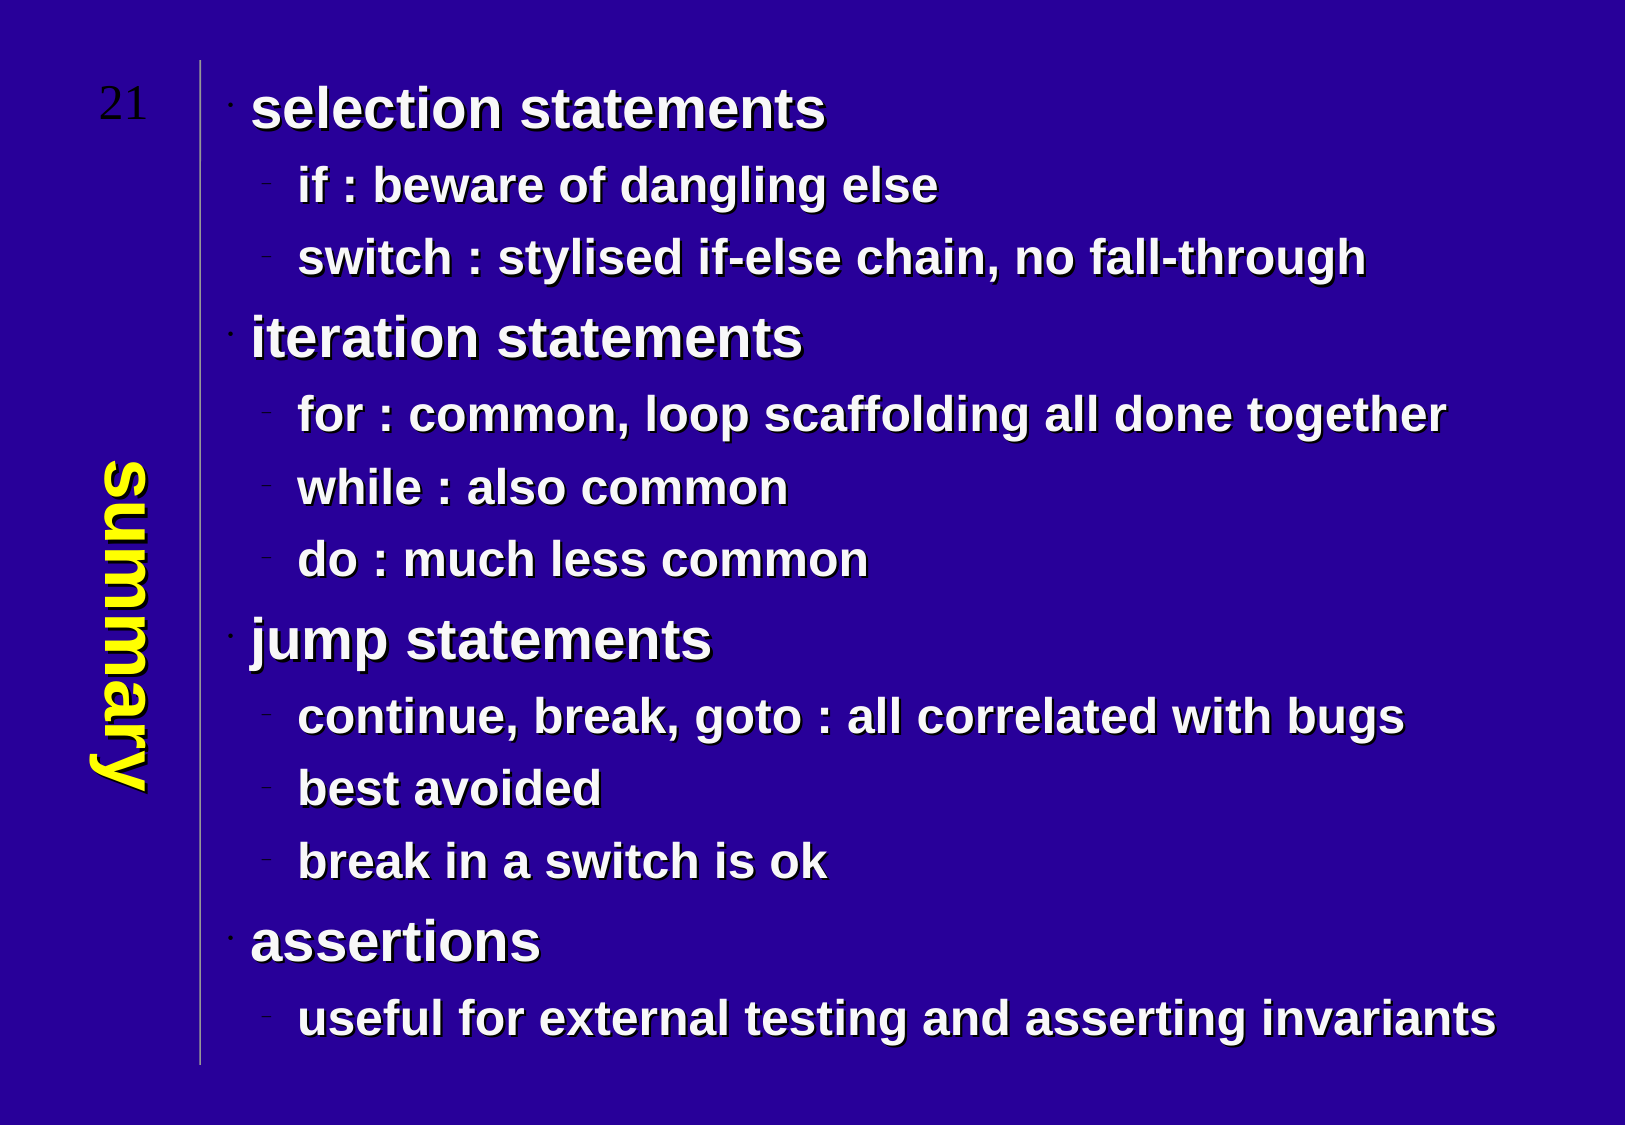

21
 selection statements
if : beware of dangling else
switch : stylised if-else chain, no fall-through
 iteration statements
for : common, loop scaffolding all done together
while : also common
do : much less common
 jump statements
continue, break, goto : all correlated with bugs
best avoided
break in a switch is ok
 assertions
useful for external testing and asserting invariants
# summary